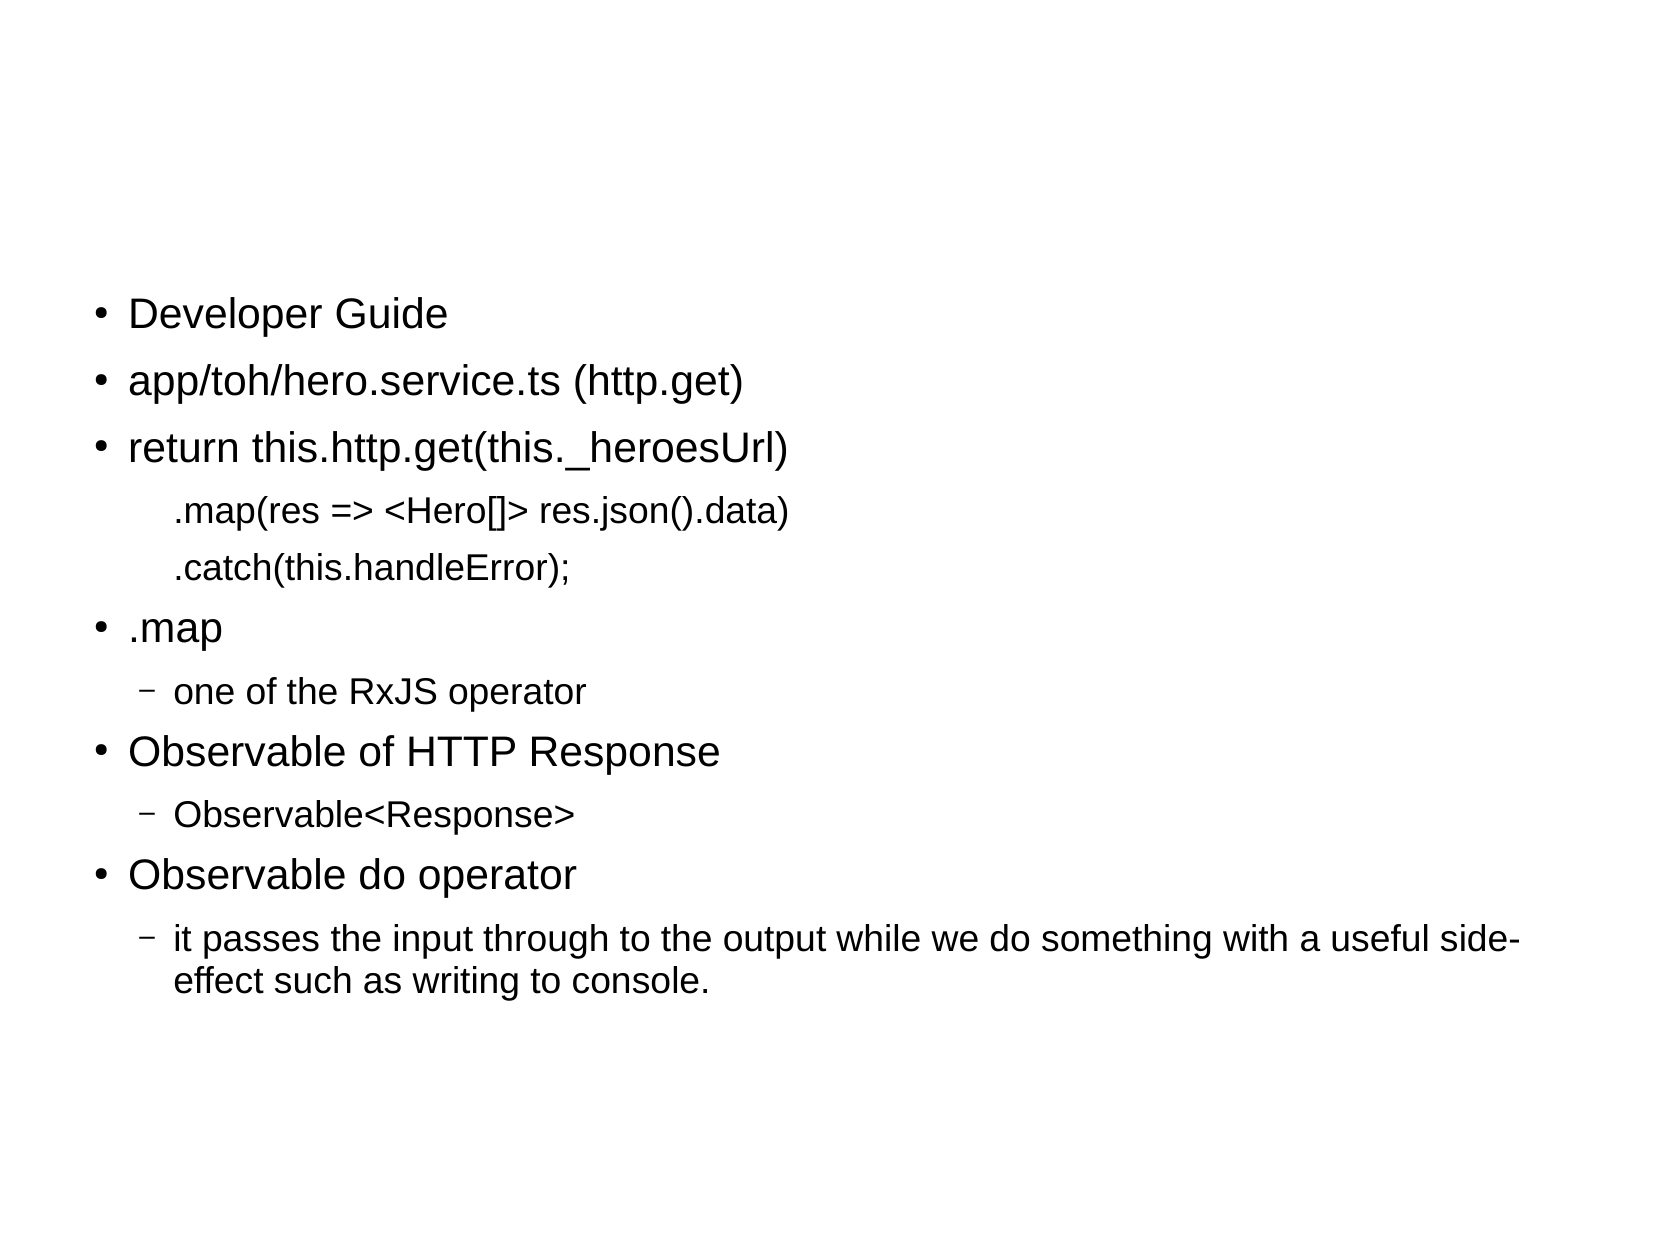

#
Developer Guide
app/toh/hero.service.ts (http.get)
return this.http.get(this._heroesUrl)
.map(res => <Hero[]> res.json().data)
.catch(this.handleError);
.map
one of the RxJS operator
Observable of HTTP Response
Observable<Response>
Observable do operator
it passes the input through to the output while we do something with a useful side-effect such as writing to console.